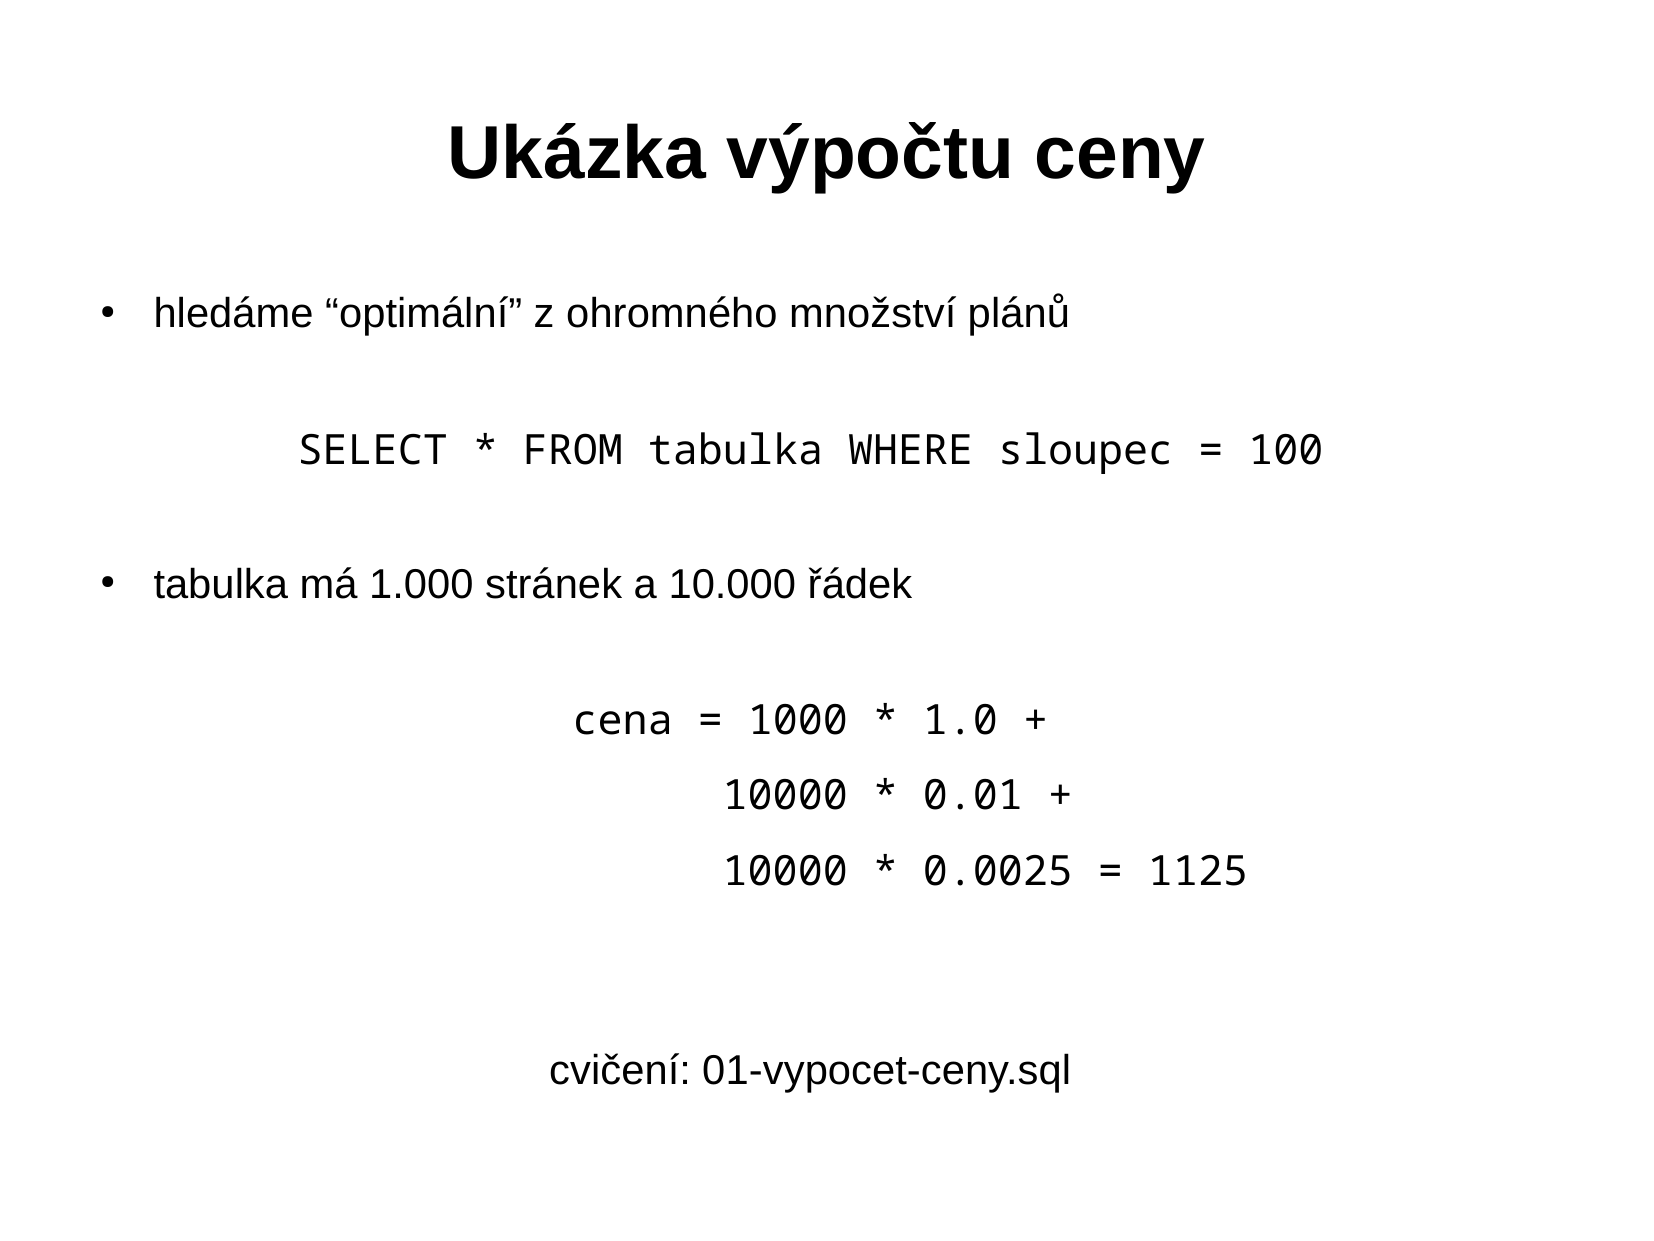

# Ukázka výpočtu ceny
hledáme “optimální” z ohromného množství plánů
SELECT * FROM tabulka WHERE sloupec = 100
tabulka má 1.000 stránek a 10.000 řádek
cena = 1000 * 1.0 +
 10000 * 0.01 +
 10000 * 0.0025 = 1125
cvičení: 01-vypocet-ceny.sql